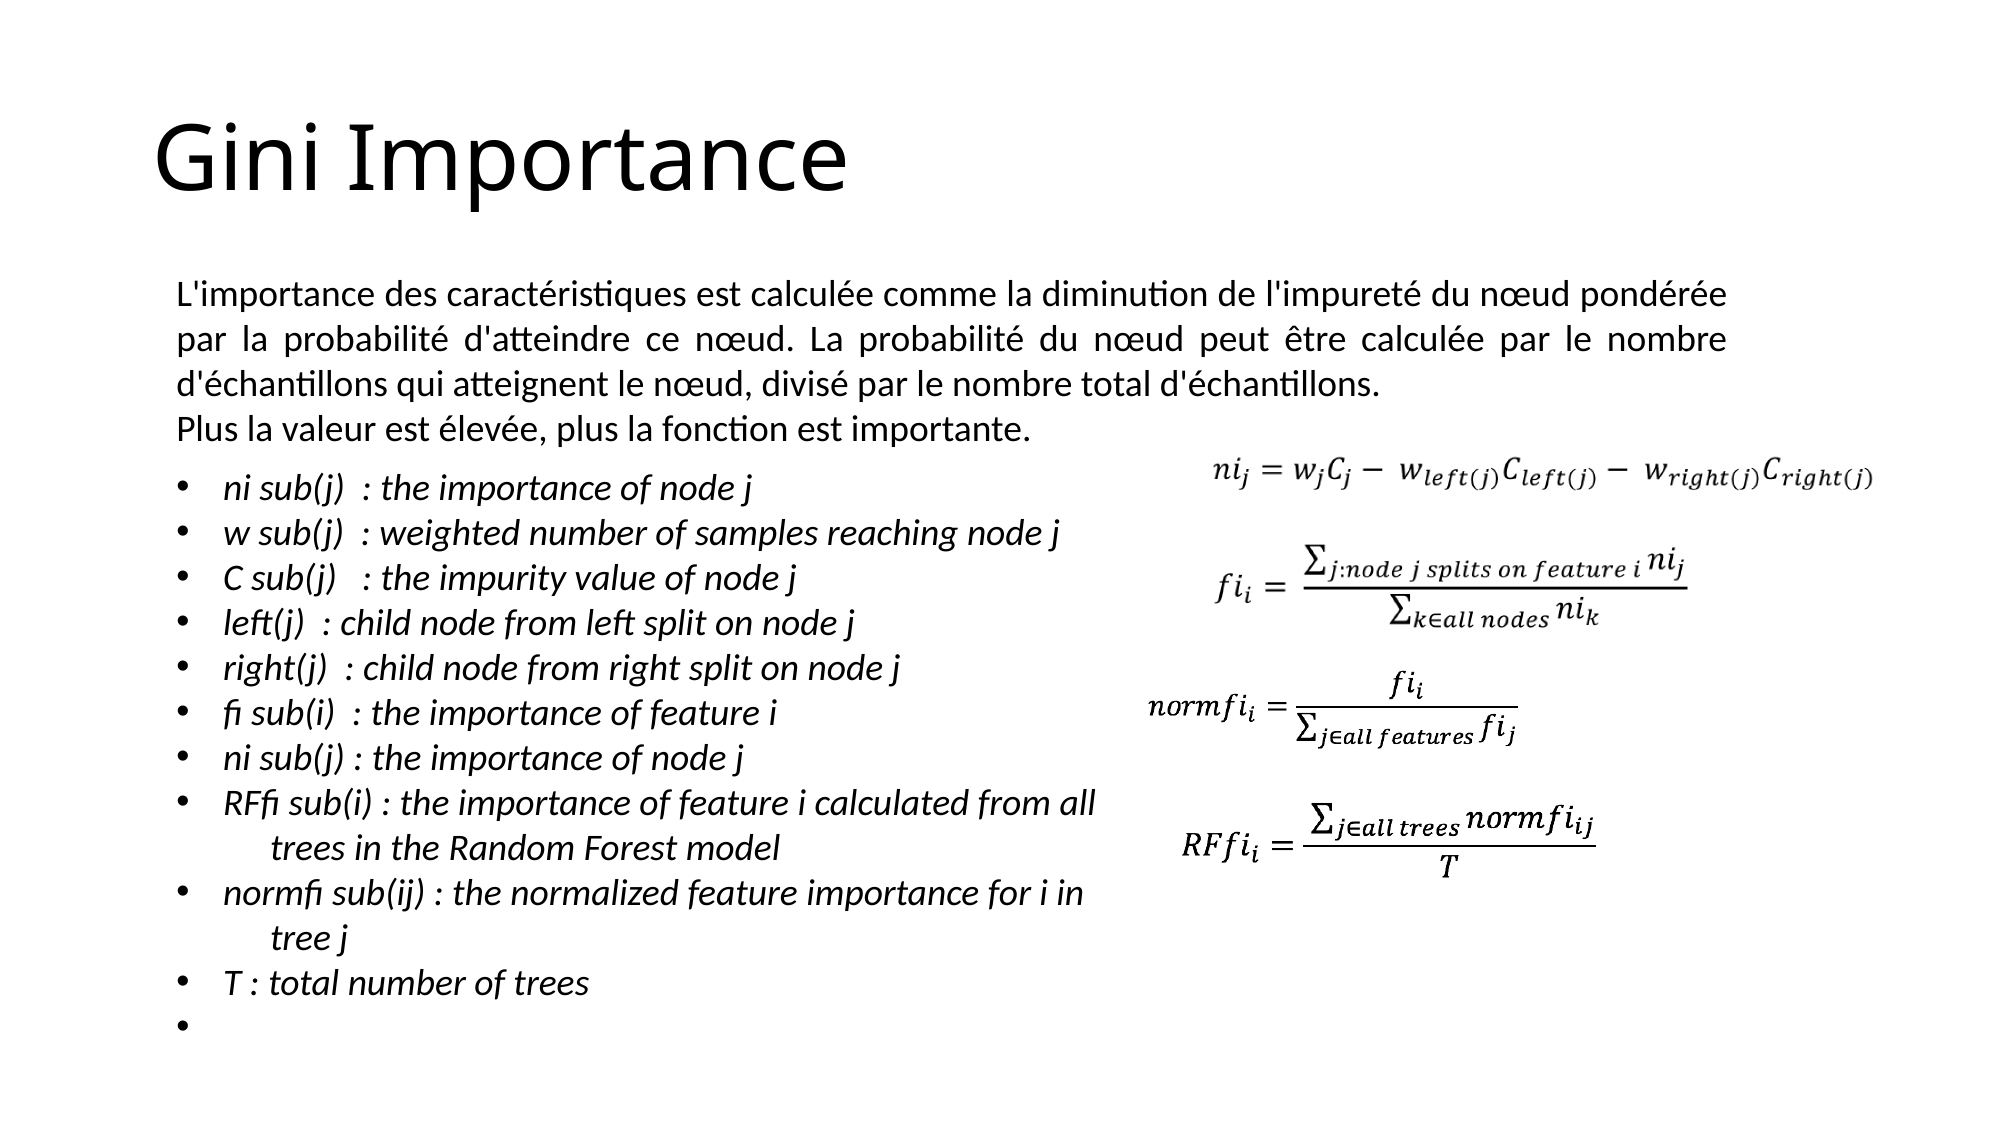

# Gini Importance
L'importance des caractéristiques est calculée comme la diminution de l'impureté du nœud pondérée par la probabilité d'atteindre ce nœud. La probabilité du nœud peut être calculée par le nombre d'échantillons qui atteignent le nœud, divisé par le nombre total d'échantillons.
Plus la valeur est élevée, plus la fonction est importante.
ni sub(j) : the importance of node j
w sub(j) : weighted number of samples reaching node j
C sub(j) : the impurity value of node j
left(j) : child node from left split on node j
right(j) : child node from right split on node j
fi sub(i) : the importance of feature i
ni sub(j) : the importance of node j
RFfi sub(i) : the importance of feature i calculated from all trees in the Random Forest model
normfi sub(ij) : the normalized feature importance for i in tree j
T : total number of trees